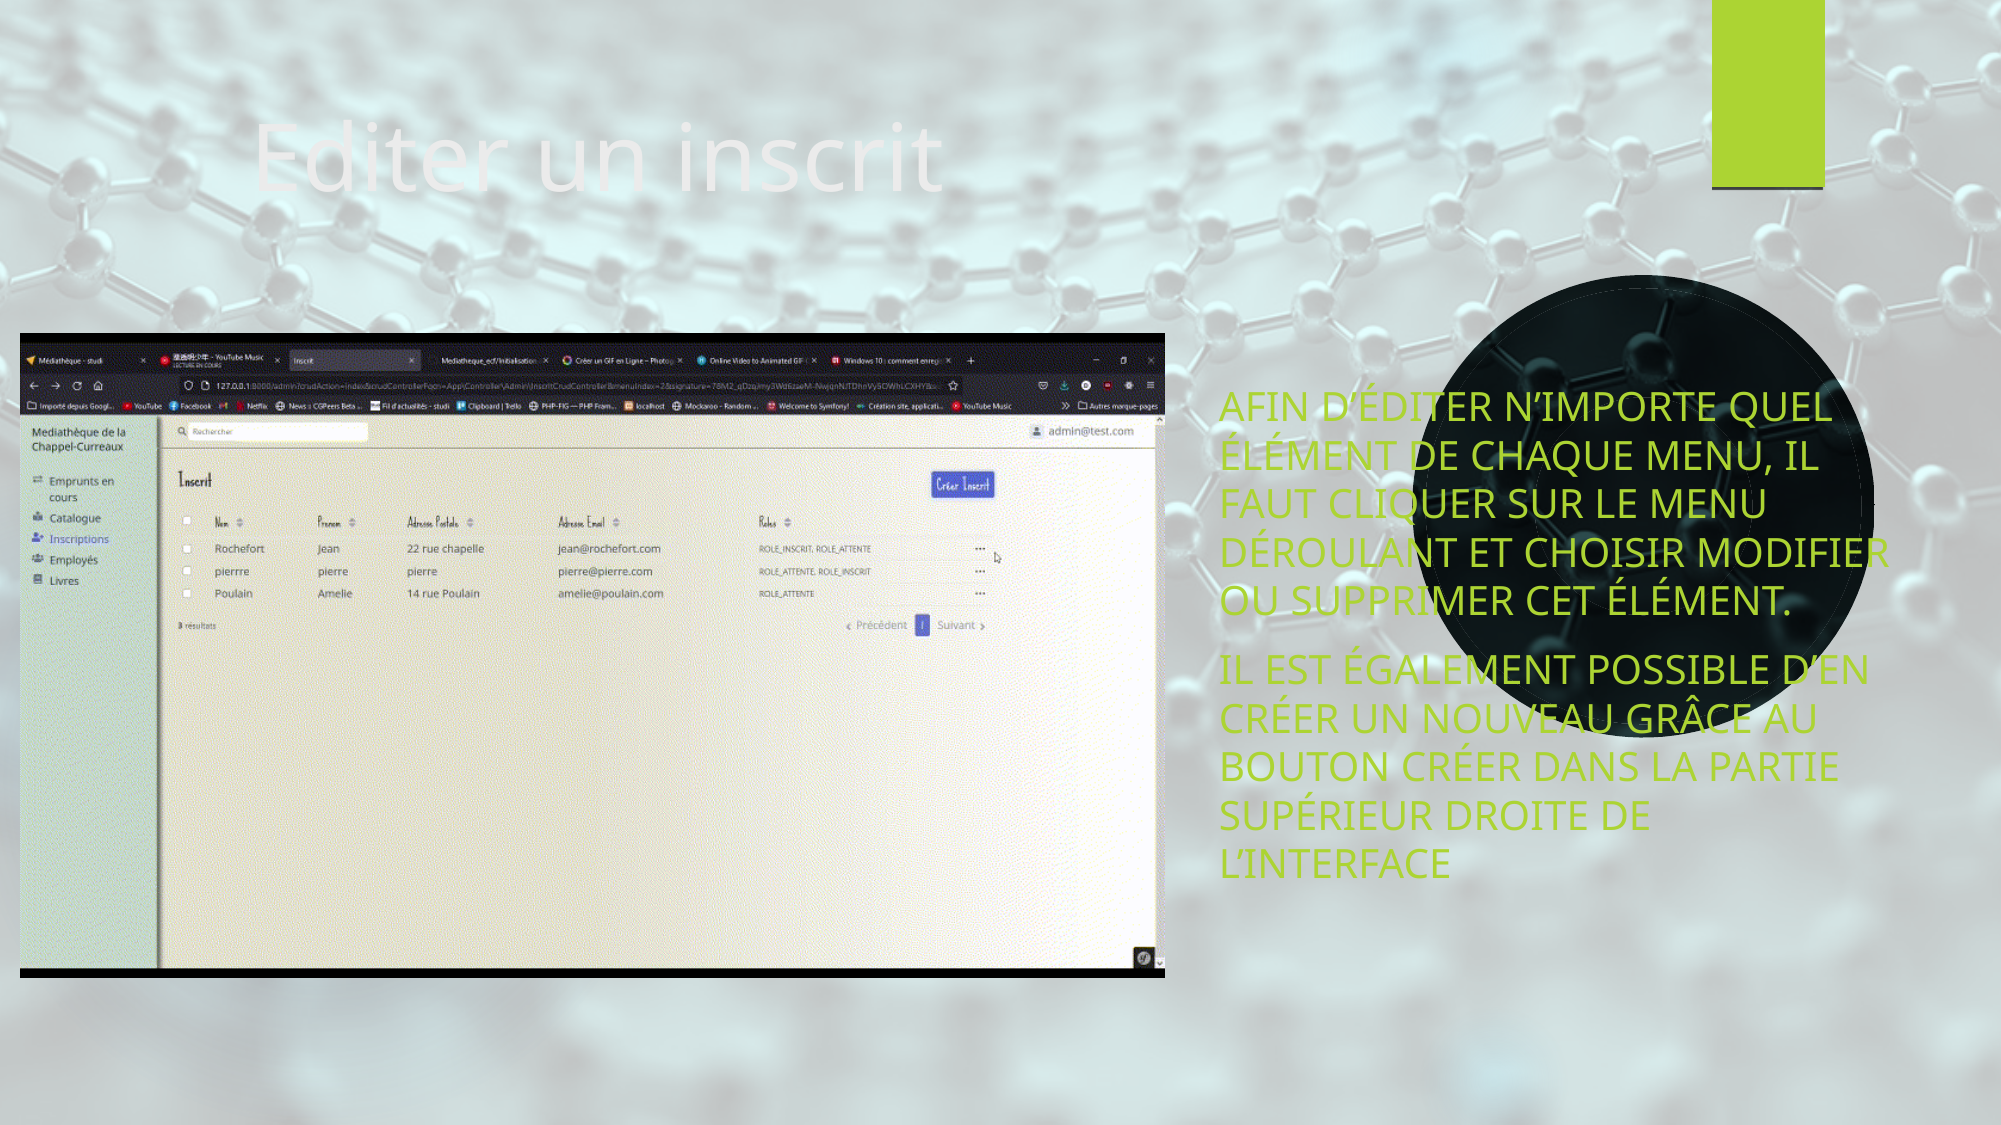

# Editer un inscrit
Afin d’éditer n’importe quel élément de chaque menu, il faut cliquer sur le menu déroulant et choisir modifier ou supprimer cet élément.
Il est également possible d’en créer un nouveau grâce au bouton créer dans la partie supérieur droite de l’interface